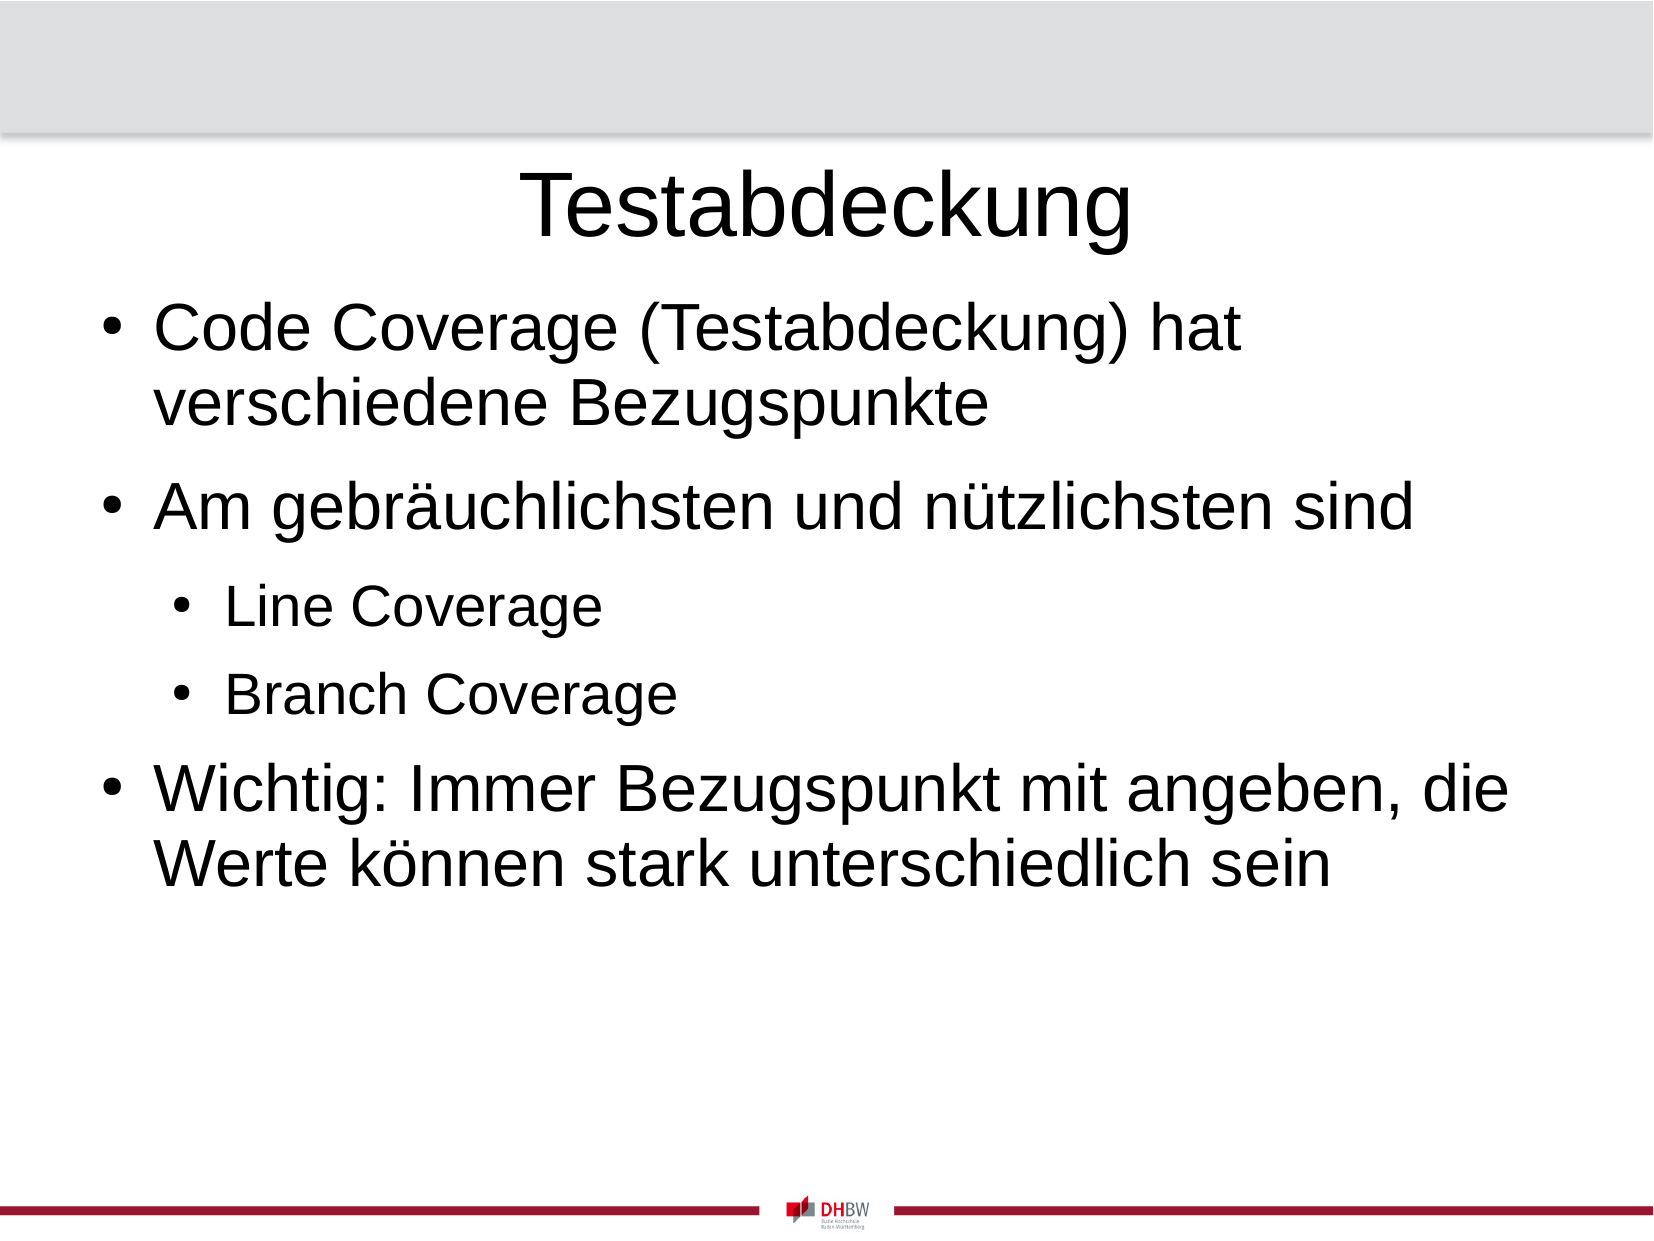

# Testabdeckung
Code Coverage (Testabdeckung) hat verschiedene Bezugspunkte
Am gebräuchlichsten und nützlichsten sind
Line Coverage
Branch Coverage
Wichtig: Immer Bezugspunkt mit angeben, die Werte können stark unterschiedlich sein